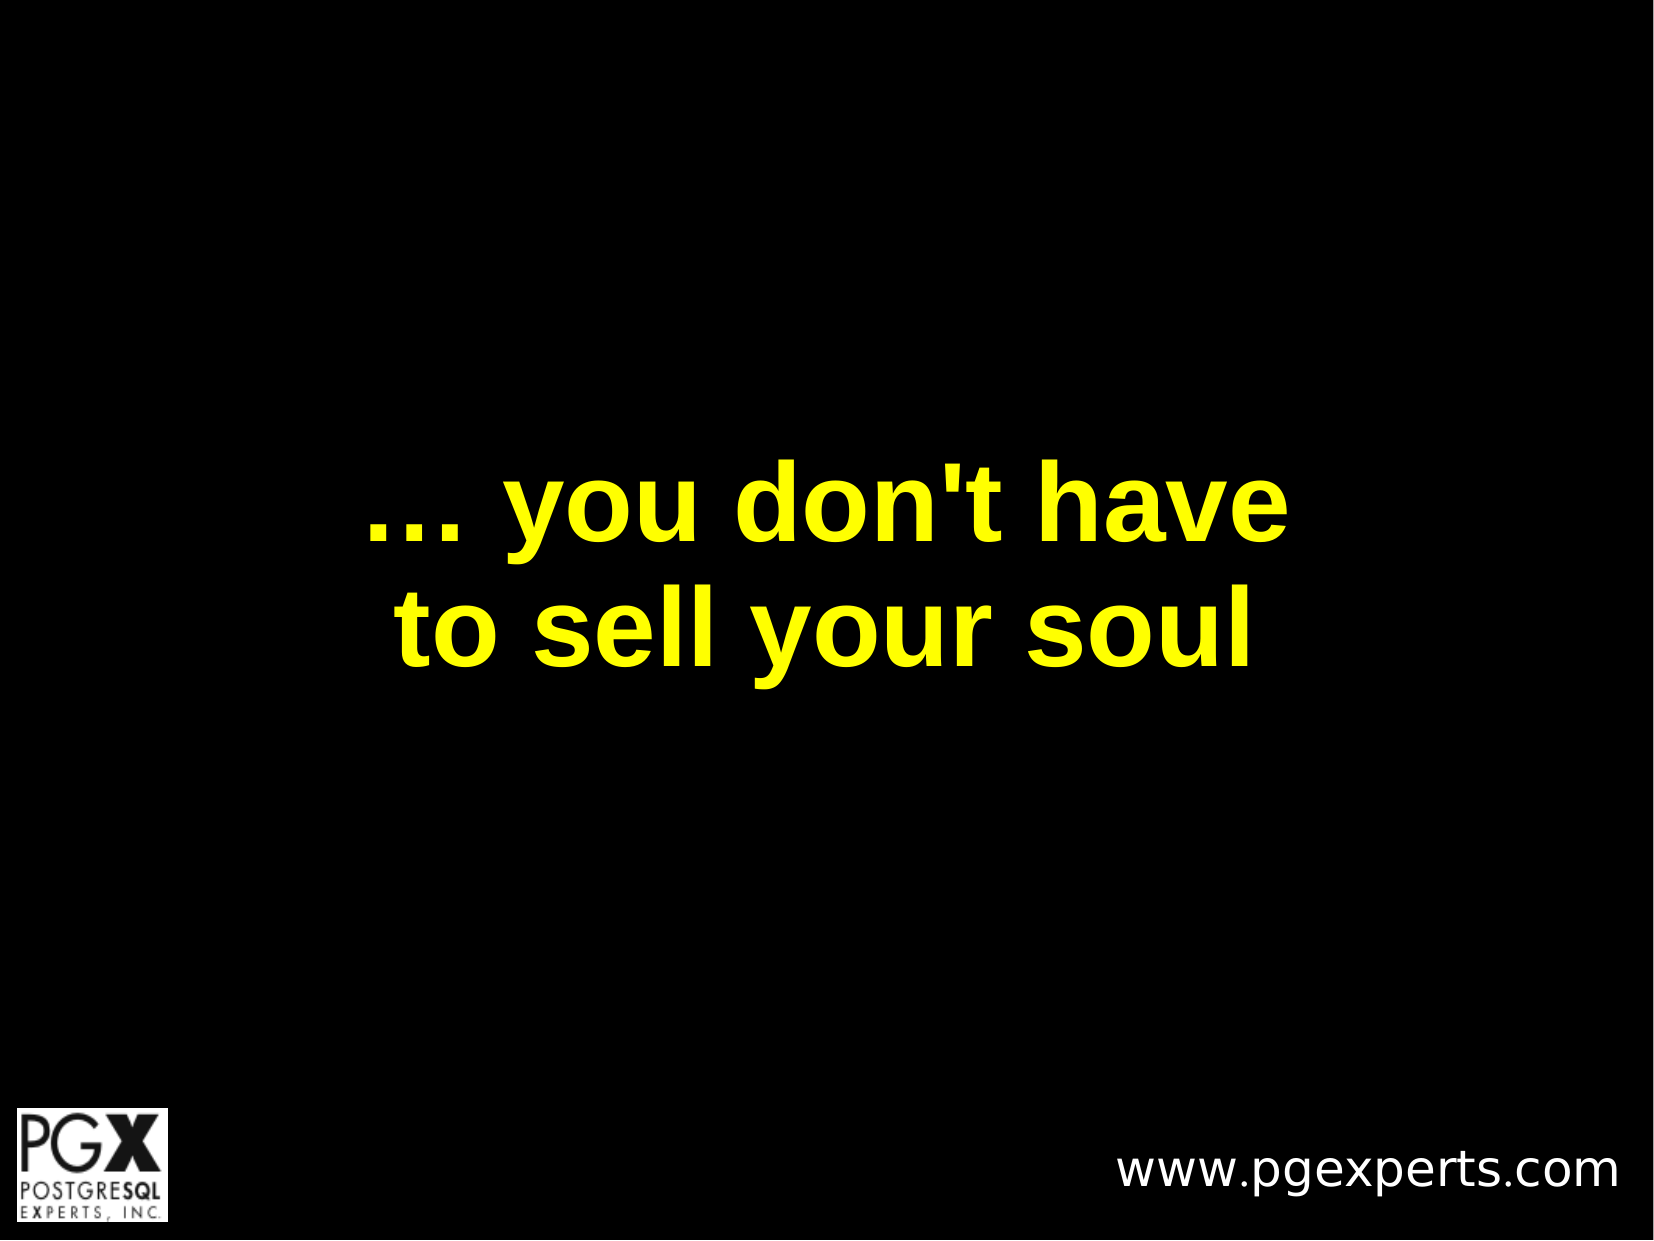

# … you don't have to sell your soul
www.pgexperts.com